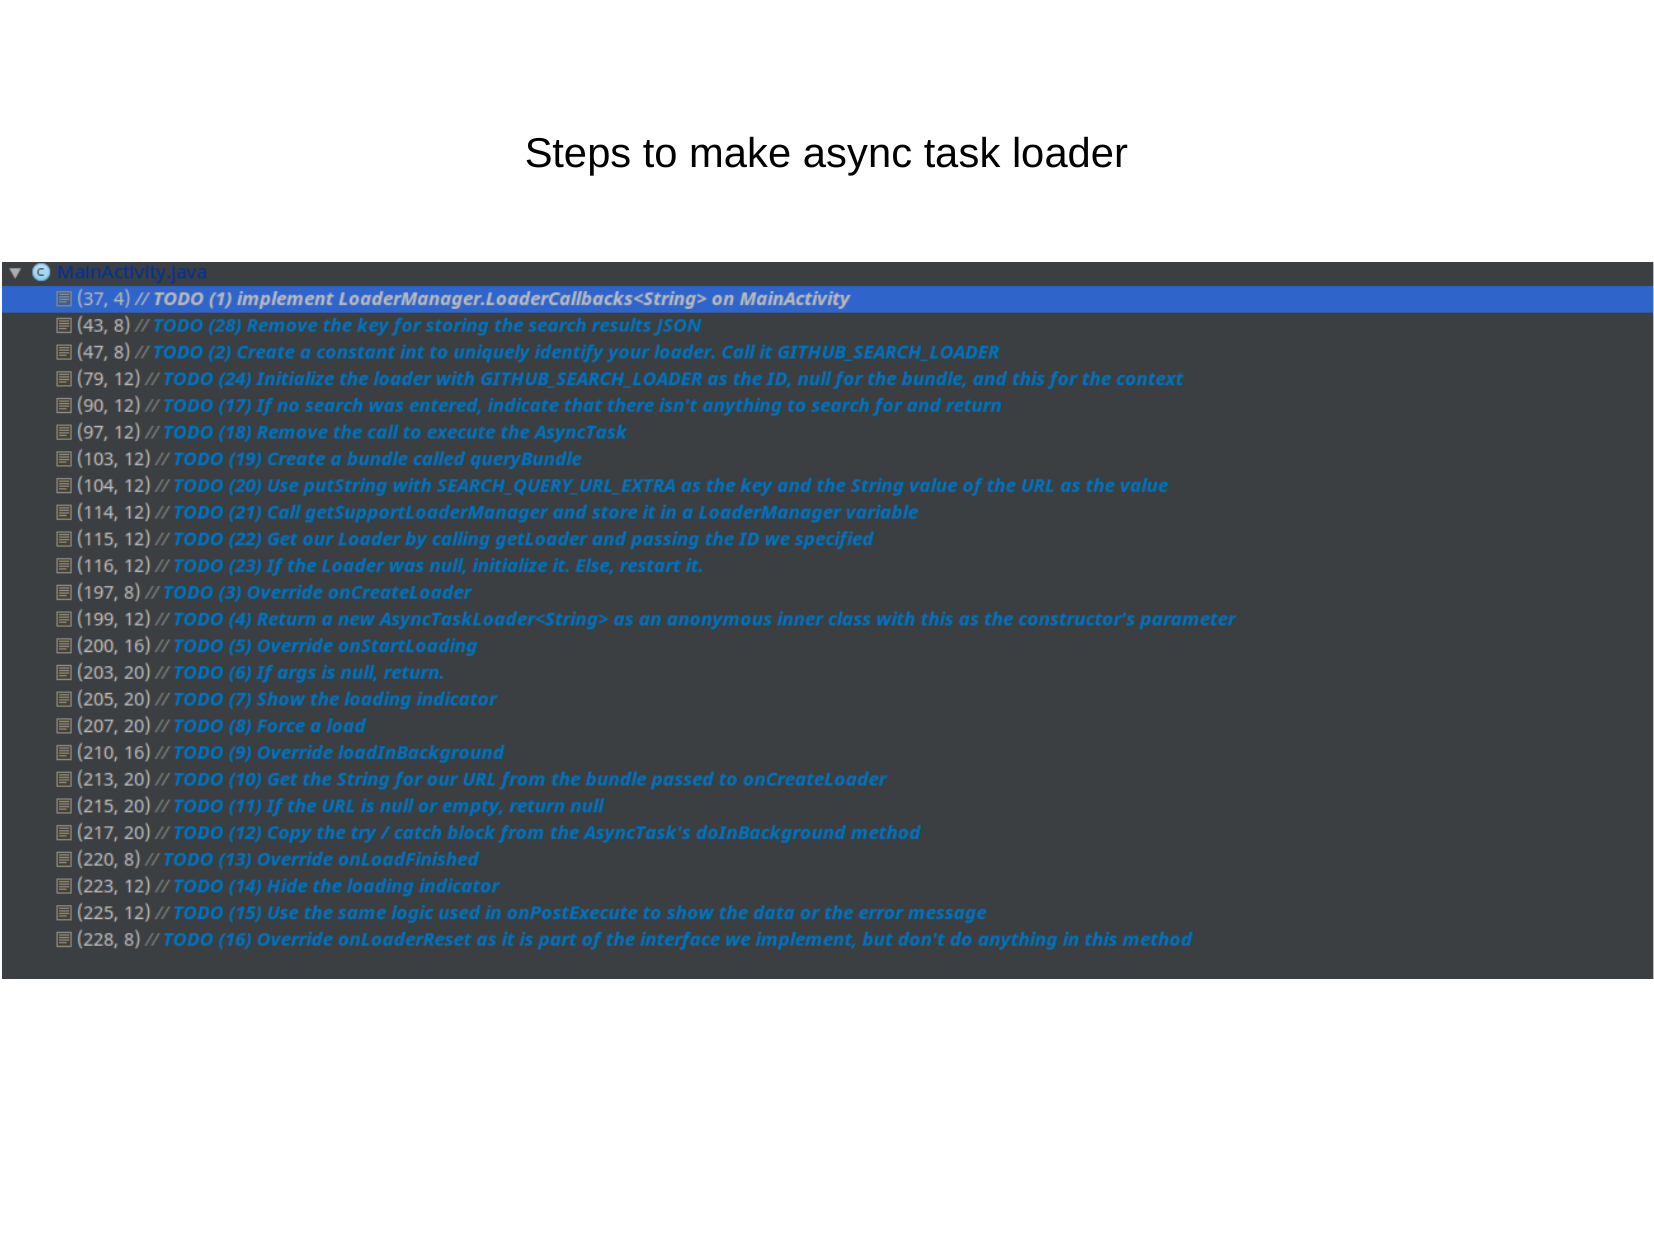

# Steps to make async task loader